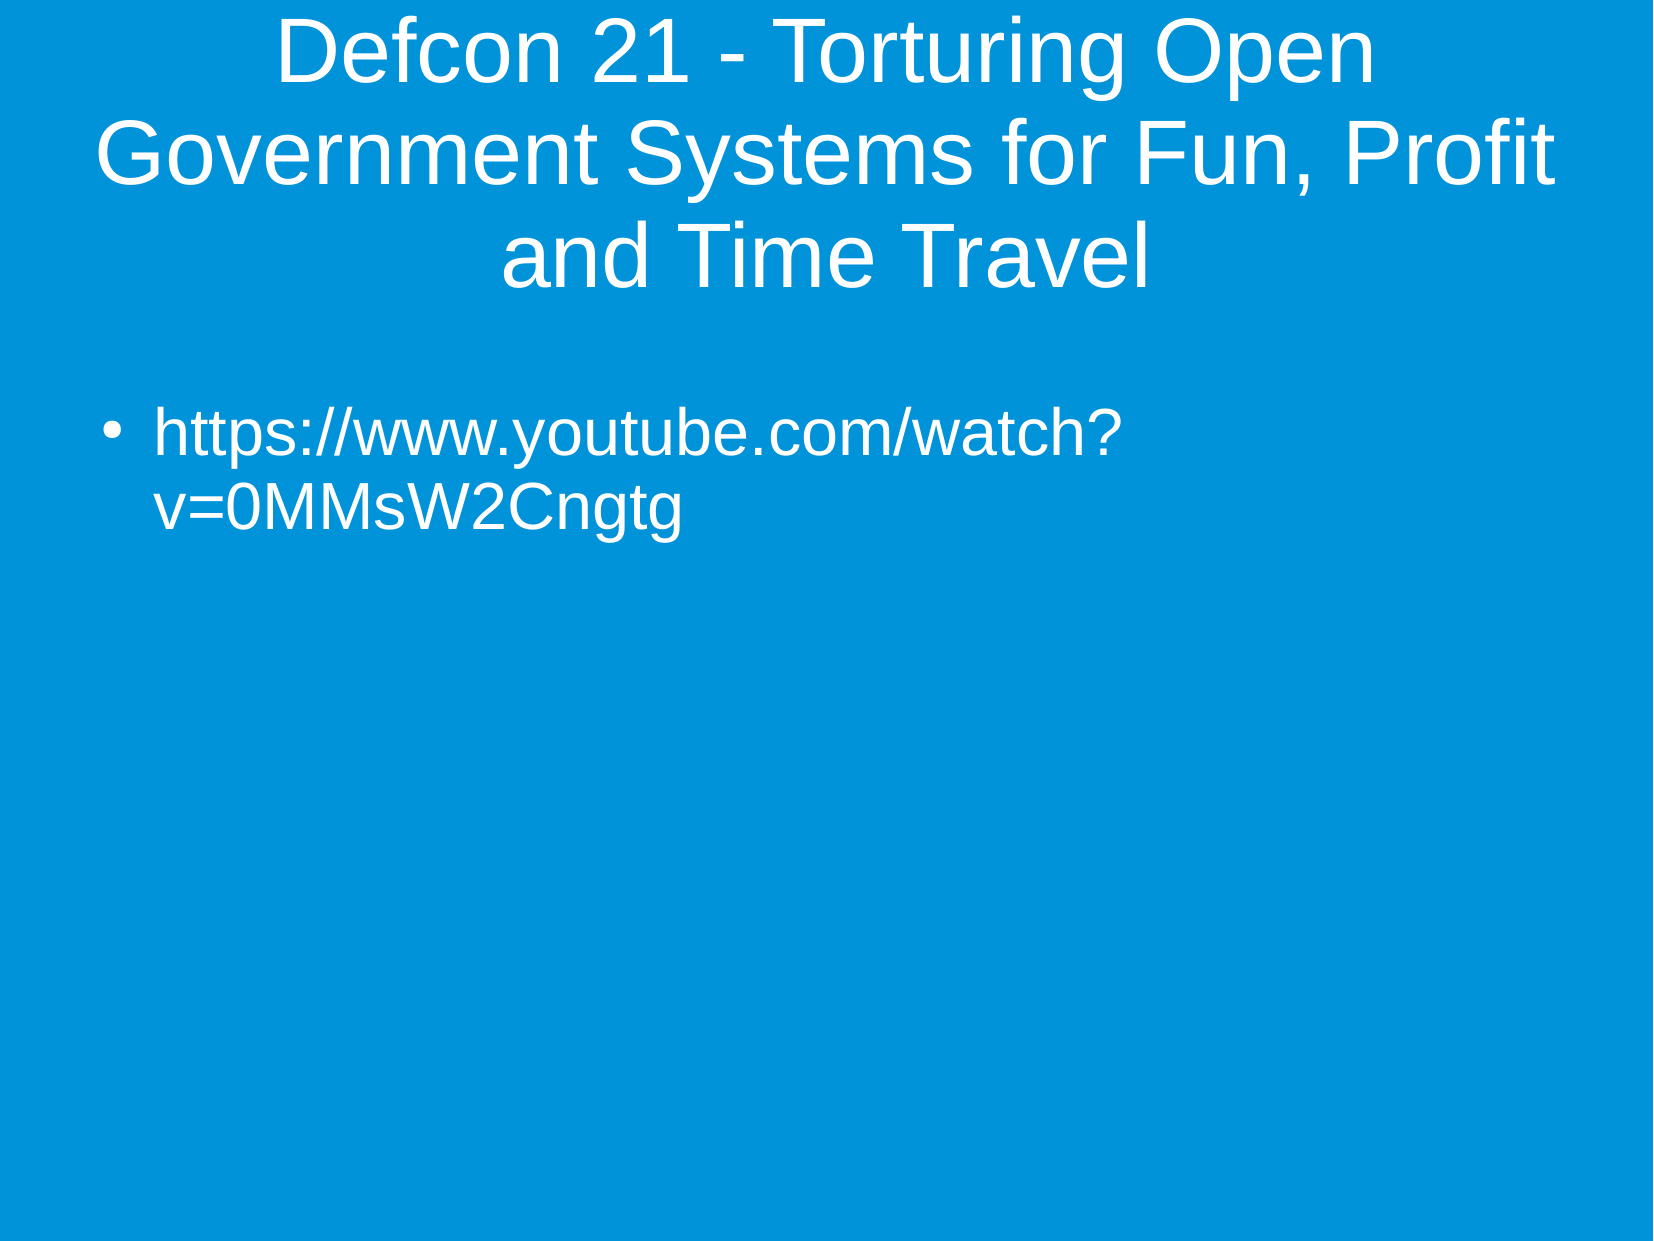

# Defcon 21 - Torturing Open Government Systems for Fun, Profit and Time Travel
https://www.youtube.com/watch?v=0MMsW2Cngtg